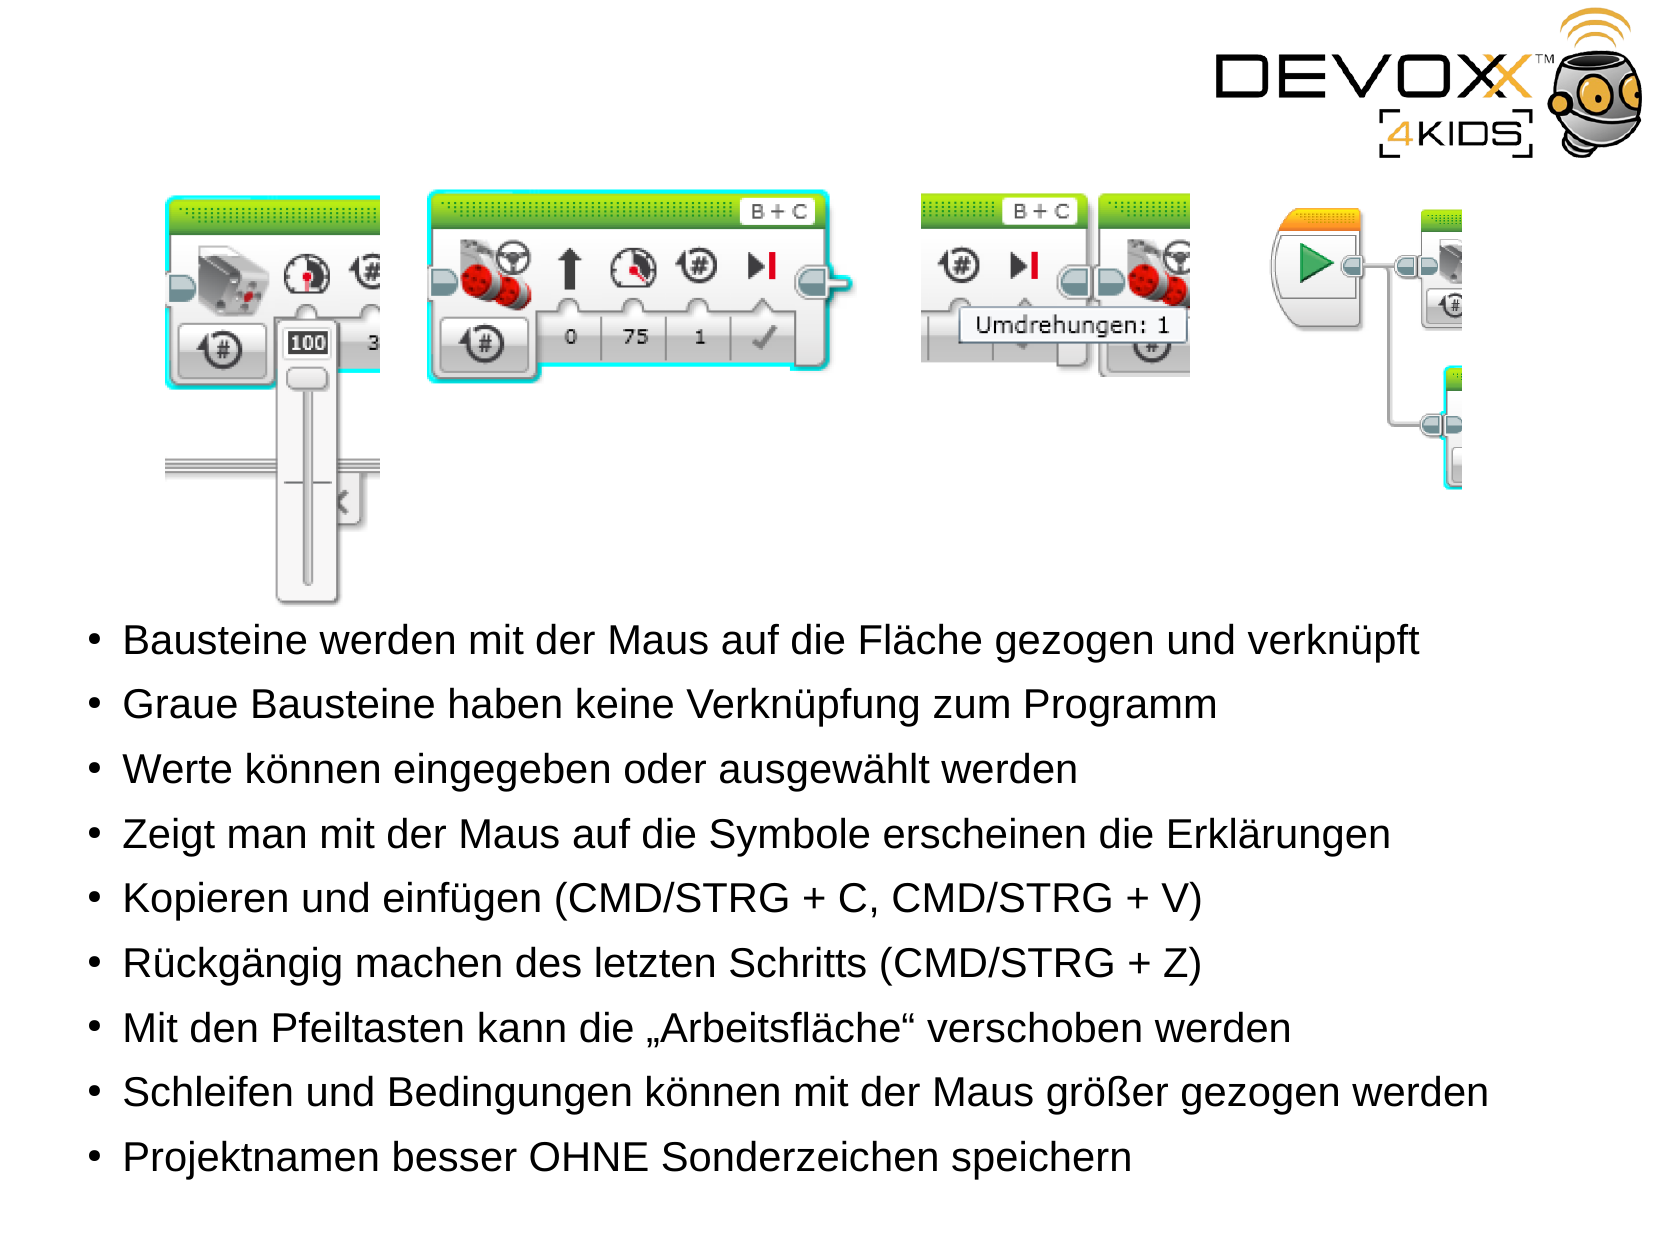

Bausteine werden mit der Maus auf die Fläche gezogen und verknüpft
Graue Bausteine haben keine Verknüpfung zum Programm
Werte können eingegeben oder ausgewählt werden
Zeigt man mit der Maus auf die Symbole erscheinen die Erklärungen
Kopieren und einfügen (CMD/STRG + C, CMD/STRG + V)
Rückgängig machen des letzten Schritts (CMD/STRG + Z)
Mit den Pfeiltasten kann die „Arbeitsfläche“ verschoben werden
Schleifen und Bedingungen können mit der Maus größer gezogen werden
Projektnamen besser OHNE Sonderzeichen speichern